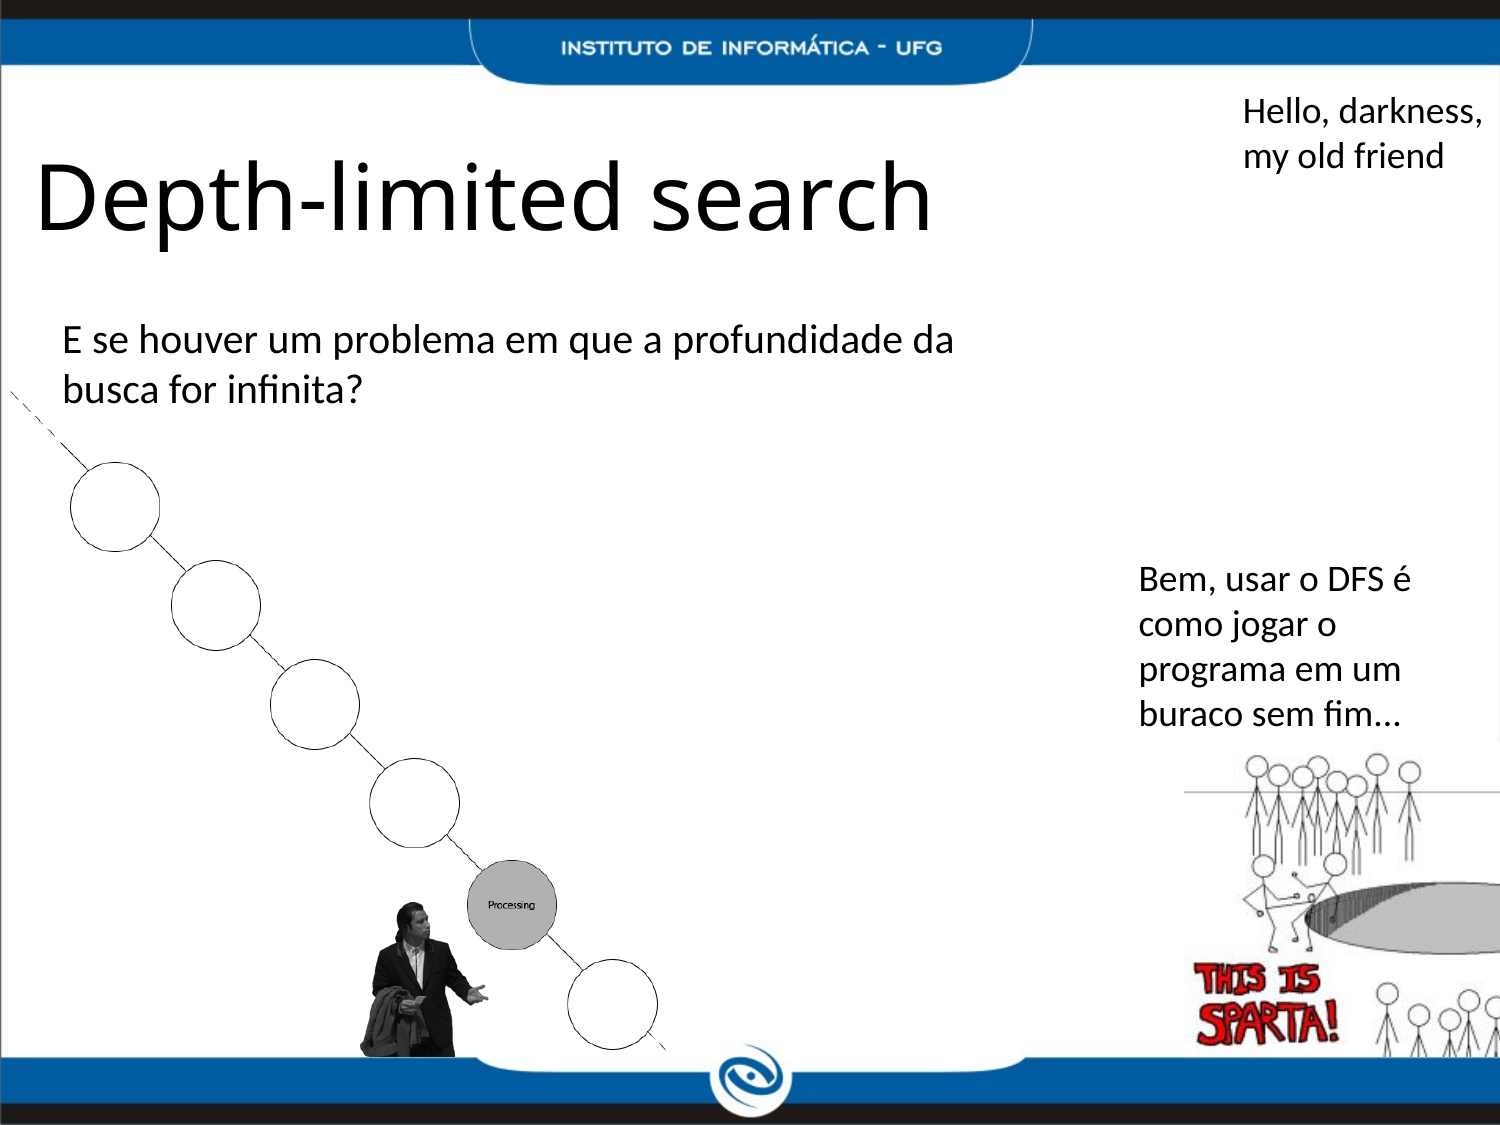

Hello, darkness, my old friend
Depth-limited search
E se houver um problema em que a profundidade da busca for infinita?
Bem, usar o DFS é como jogar o programa em um buraco sem fim...